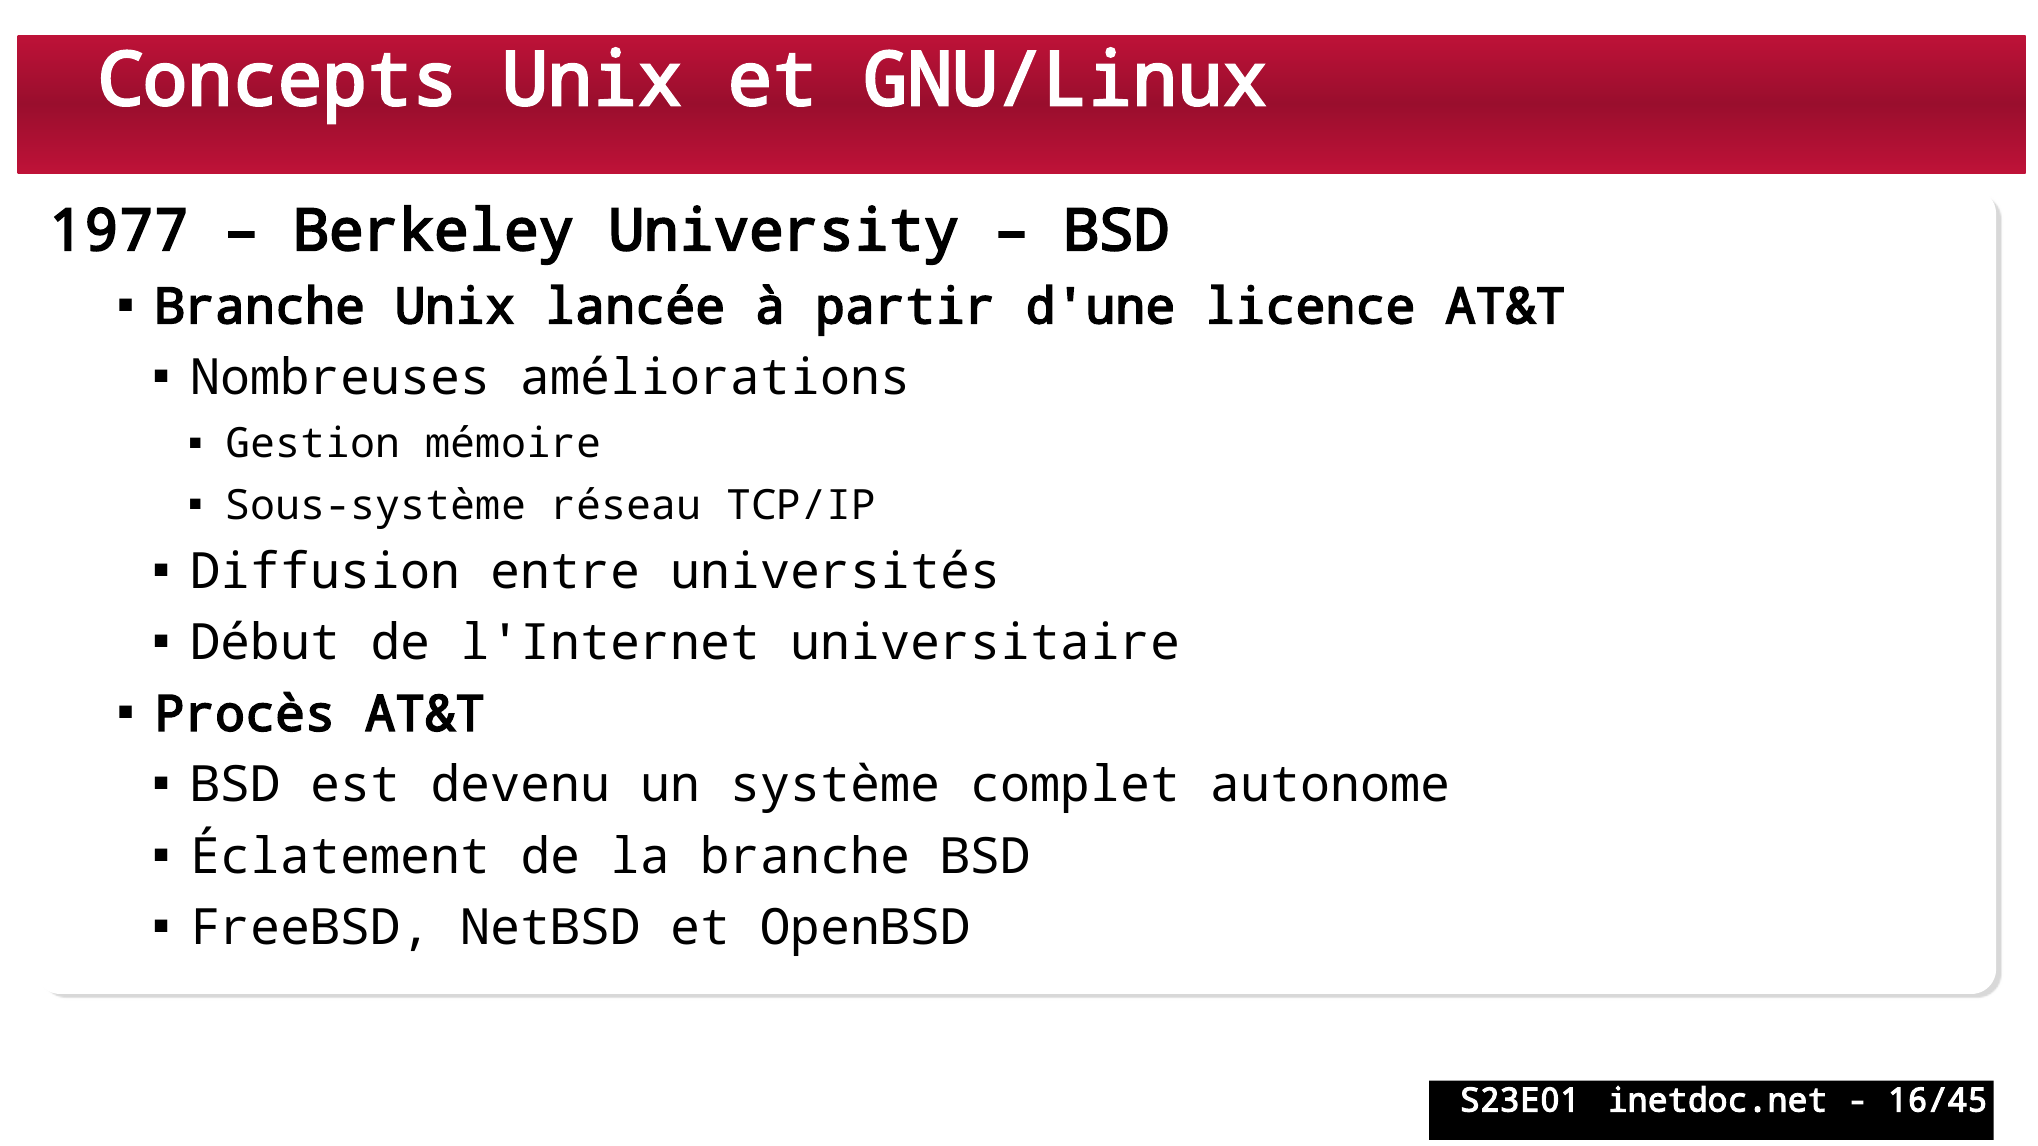

Concepts Unix et GNU/Linux
1977 – Berkeley University – BSD
Branche Unix lancée à partir d'une licence AT&T
Nombreuses améliorations
Gestion mémoire
Sous-système réseau TCP/IP
Diffusion entre universités
Début de l'Internet universitaire
Procès AT&T
BSD est devenu un système complet autonome
Éclatement de la branche BSD
FreeBSD, NetBSD et OpenBSD
S23E01	inetdoc.net - /45